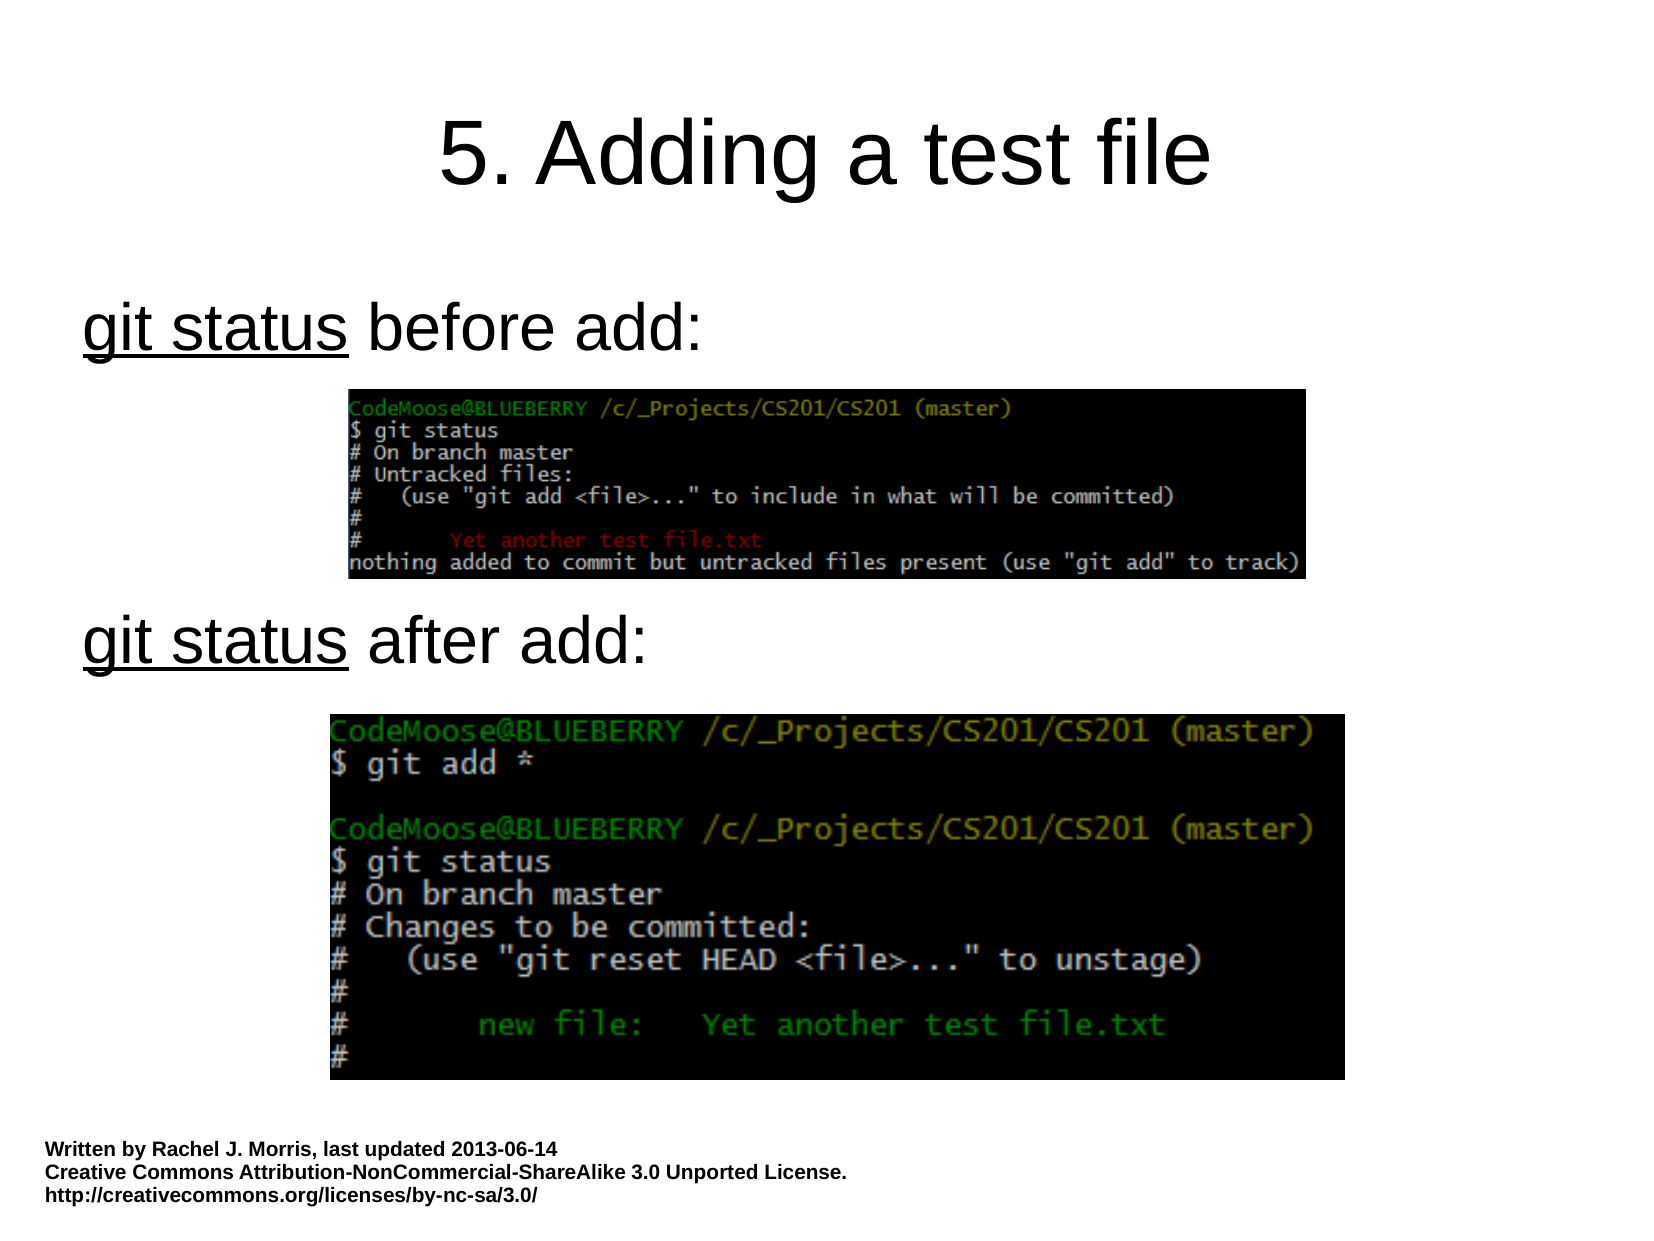

# 5. Adding a test file
git status before add:
git status after add: